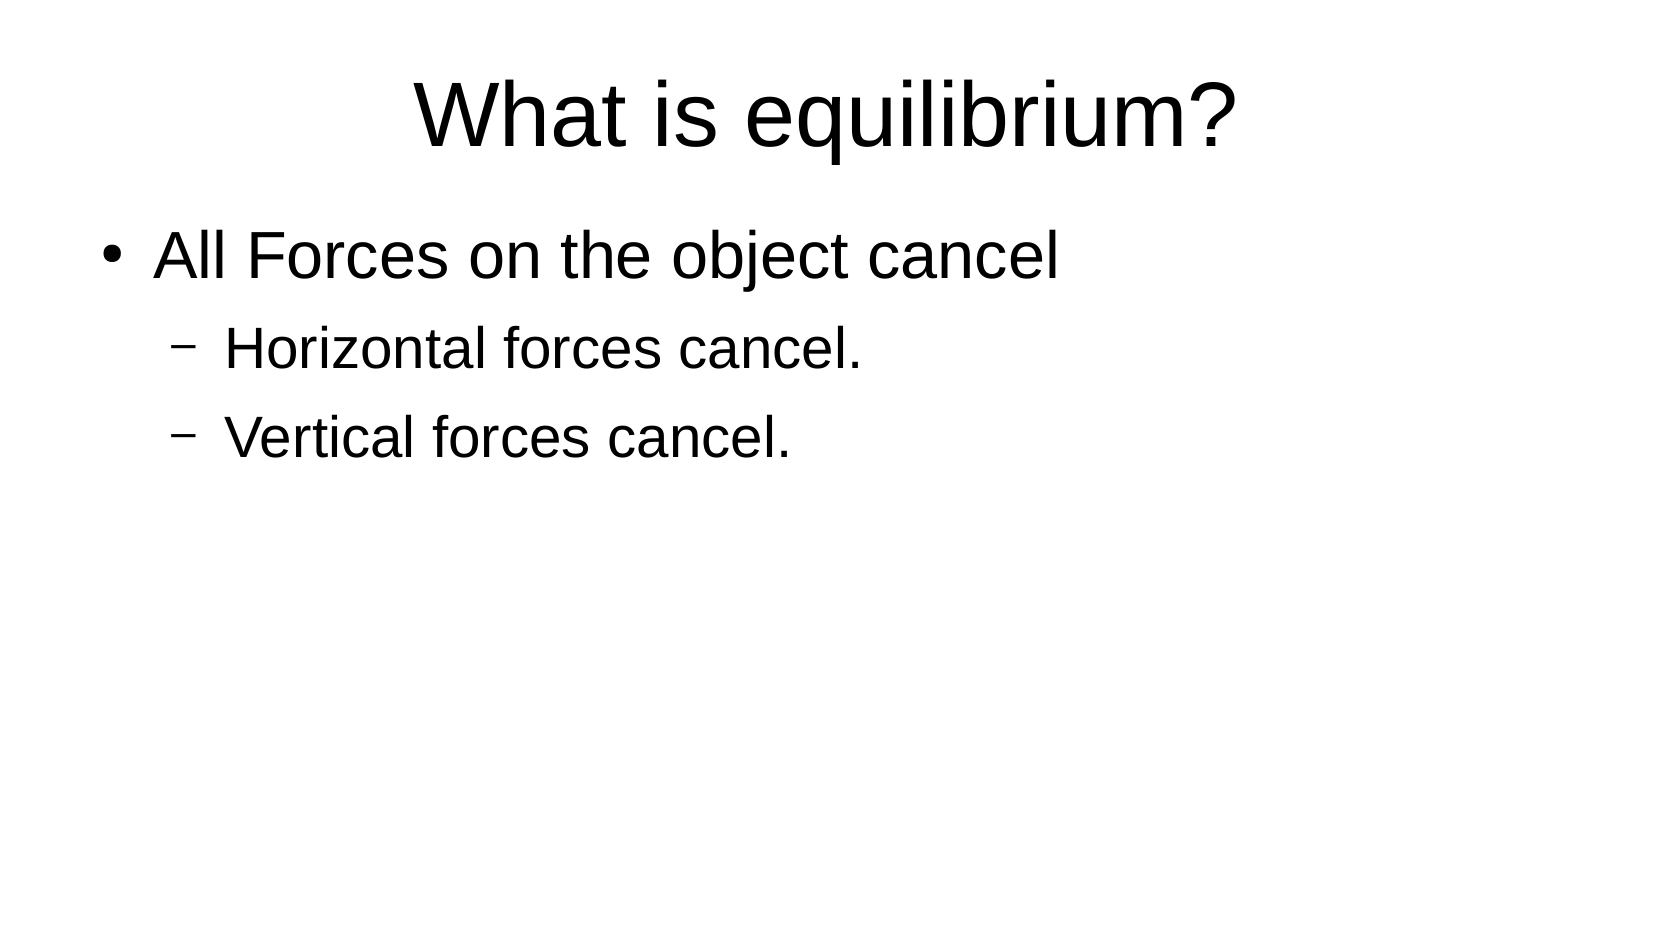

# What is equilibrium?
All Forces on the object cancel
Horizontal forces cancel.
Vertical forces cancel.